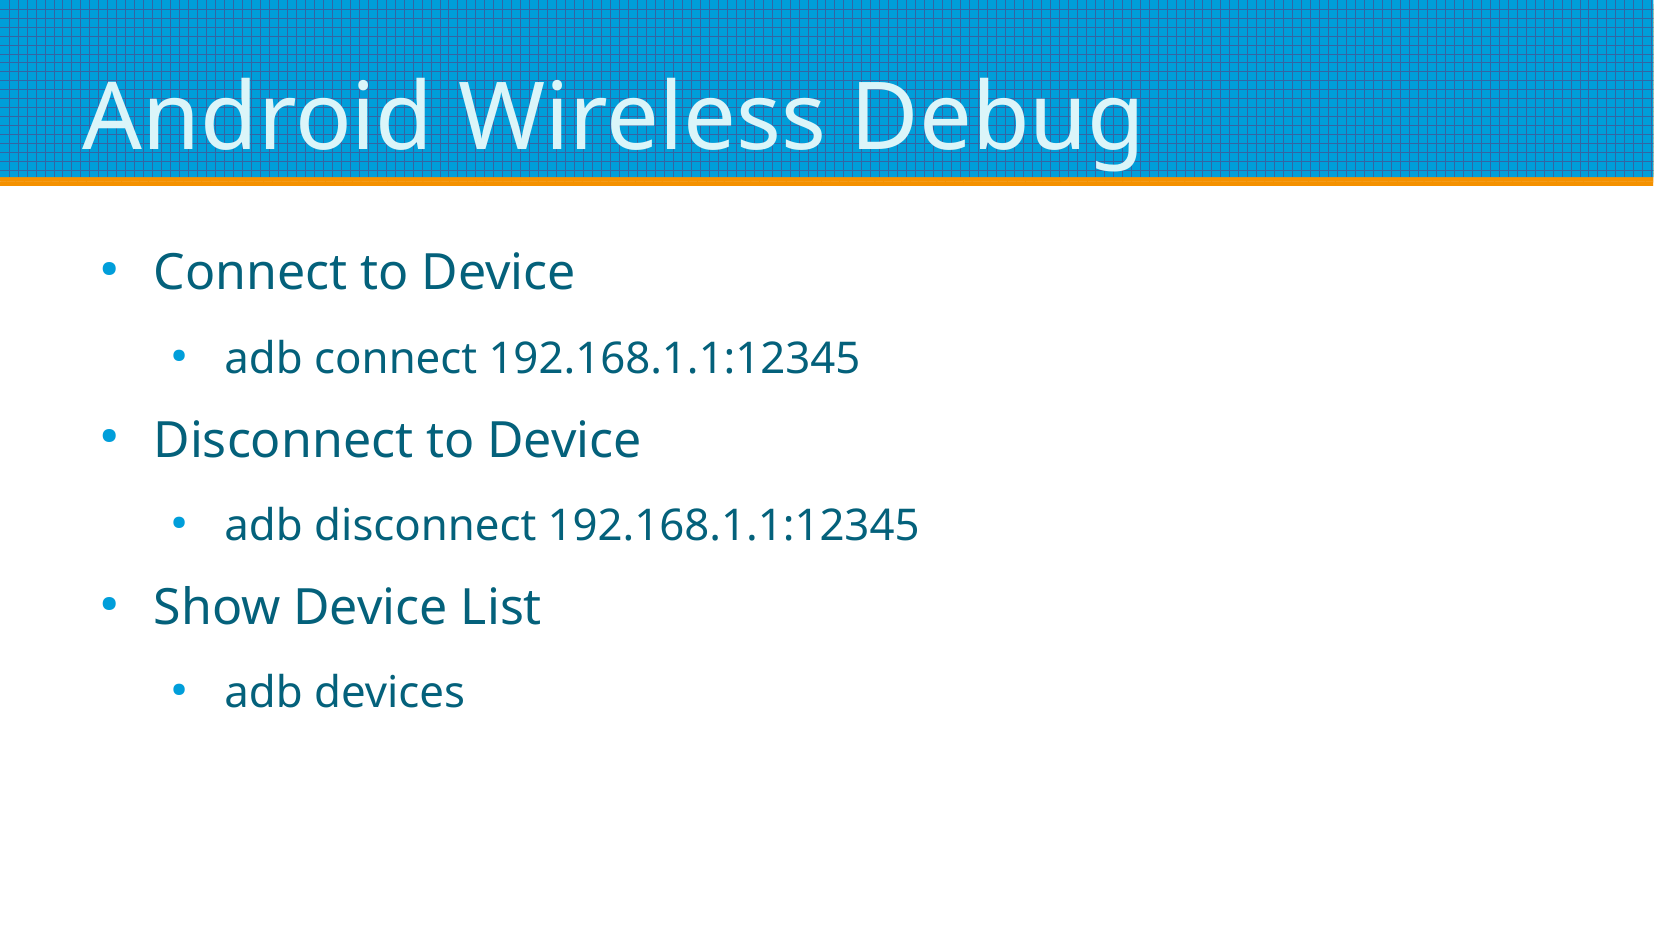

# Android Wireless Debug
Connect to Device
adb connect 192.168.1.1:12345
Disconnect to Device
adb disconnect 192.168.1.1:12345
Show Device List
adb devices